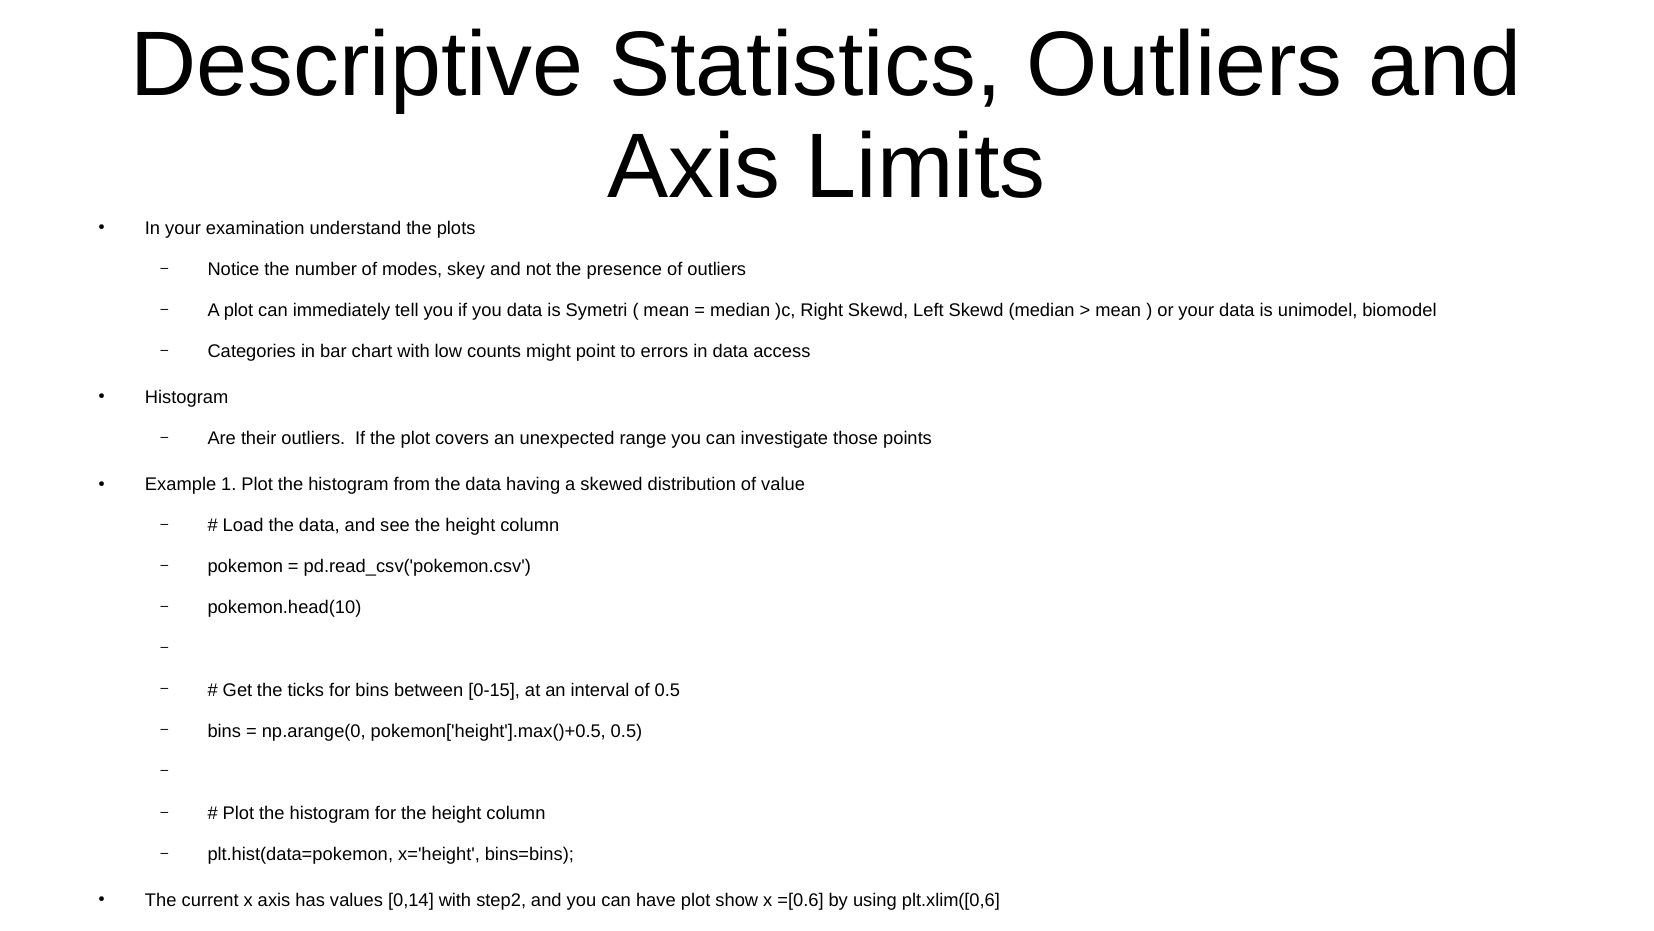

# Descriptive Statistics, Outliers and Axis Limits
In your examination understand the plots
Notice the number of modes, skey and not the presence of outliers
A plot can immediately tell you if you data is Symetri ( mean = median )c, Right Skewd, Left Skewd (median > mean ) or your data is unimodel, biomodel
Categories in bar chart with low counts might point to errors in data access
Histogram
Are their outliers. If the plot covers an unexpected range you can investigate those points
Example 1. Plot the histogram from the data having a skewed distribution of value
# Load the data, and see the height column
pokemon = pd.read_csv('pokemon.csv')
pokemon.head(10)
# Get the ticks for bins between [0-15], at an interval of 0.5
bins = np.arange(0, pokemon['height'].max()+0.5, 0.5)
# Plot the histogram for the height column
plt.hist(data=pokemon, x='height', bins=bins);
The current x axis has values [0,14] with step2, and you can have plot show x =[0.6] by using plt.xlim([0,6]